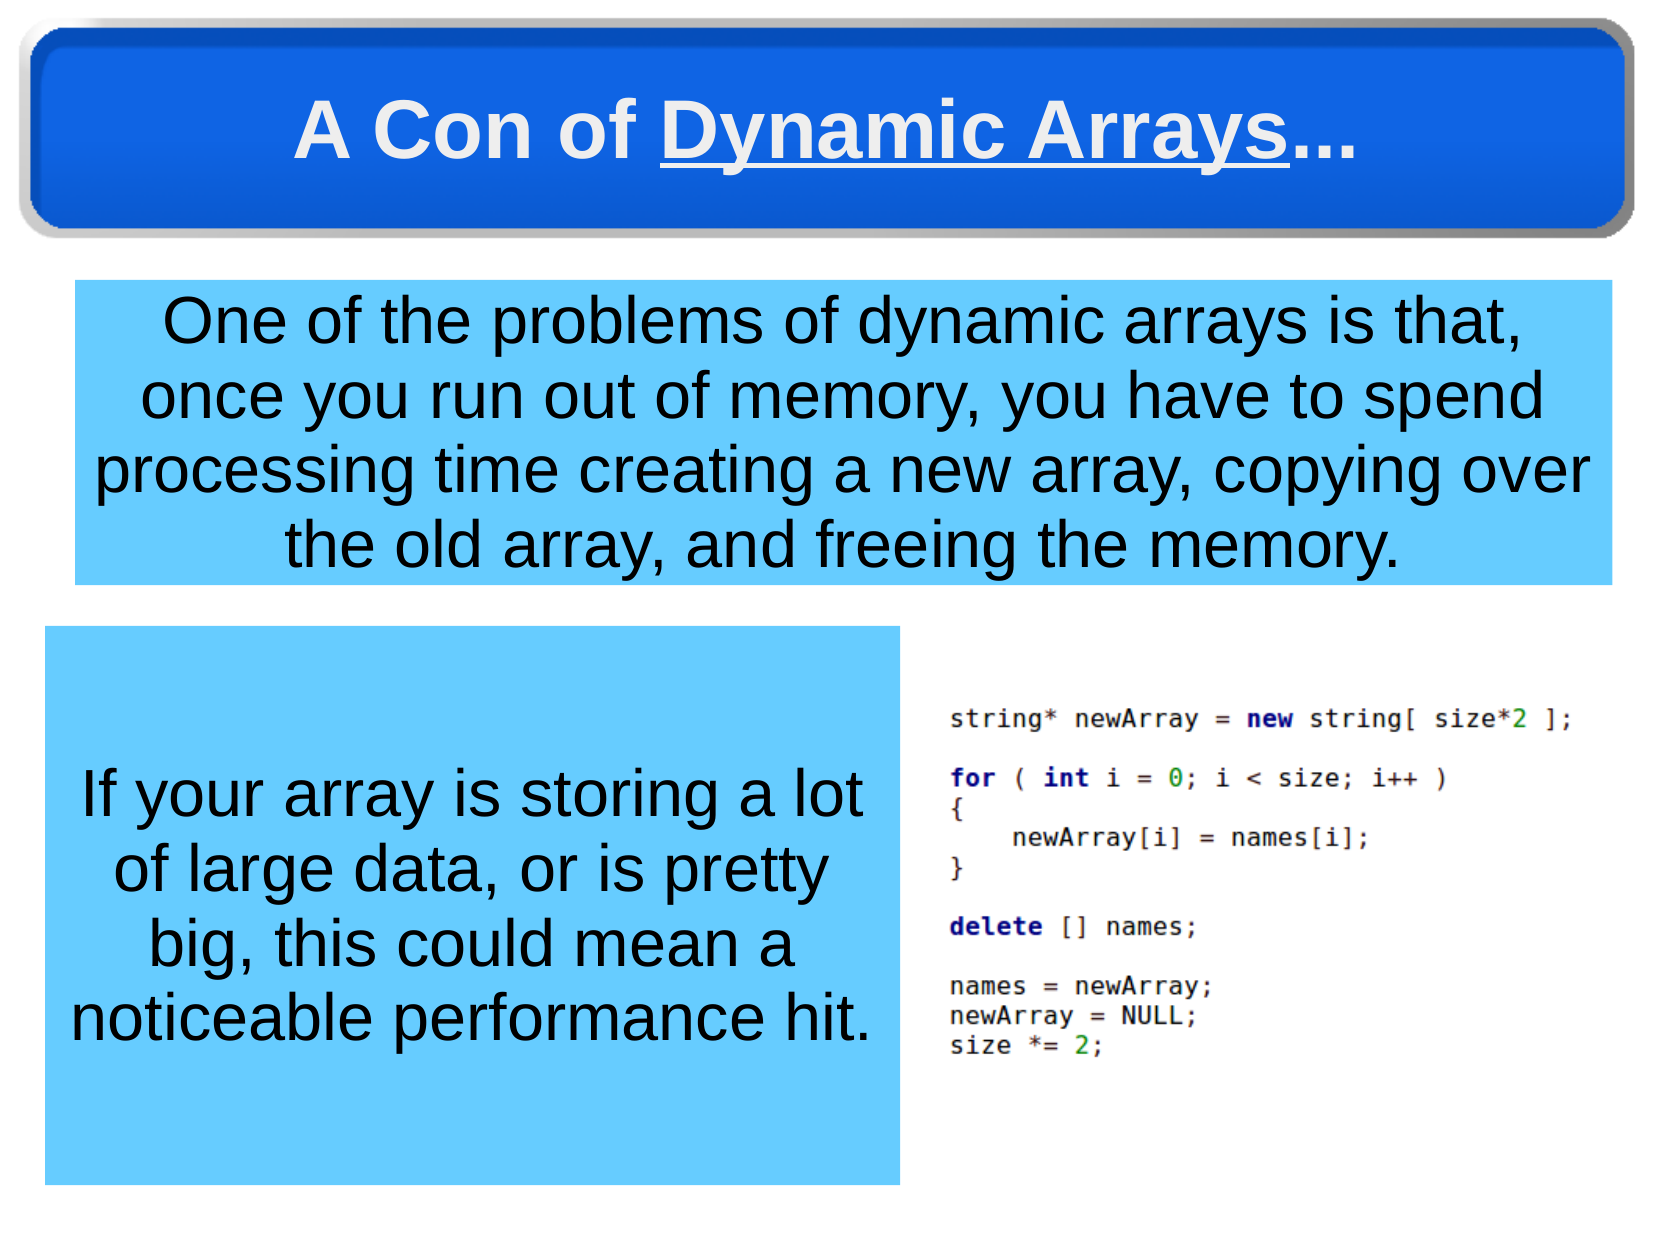

# A Con of Dynamic Arrays...
One of the problems of dynamic arrays is that, once you run out of memory, you have to spend processing time creating a new array, copying over the old array, and freeing the memory.
If your array is storing a lot of large data, or is pretty big, this could mean a noticeable performance hit.